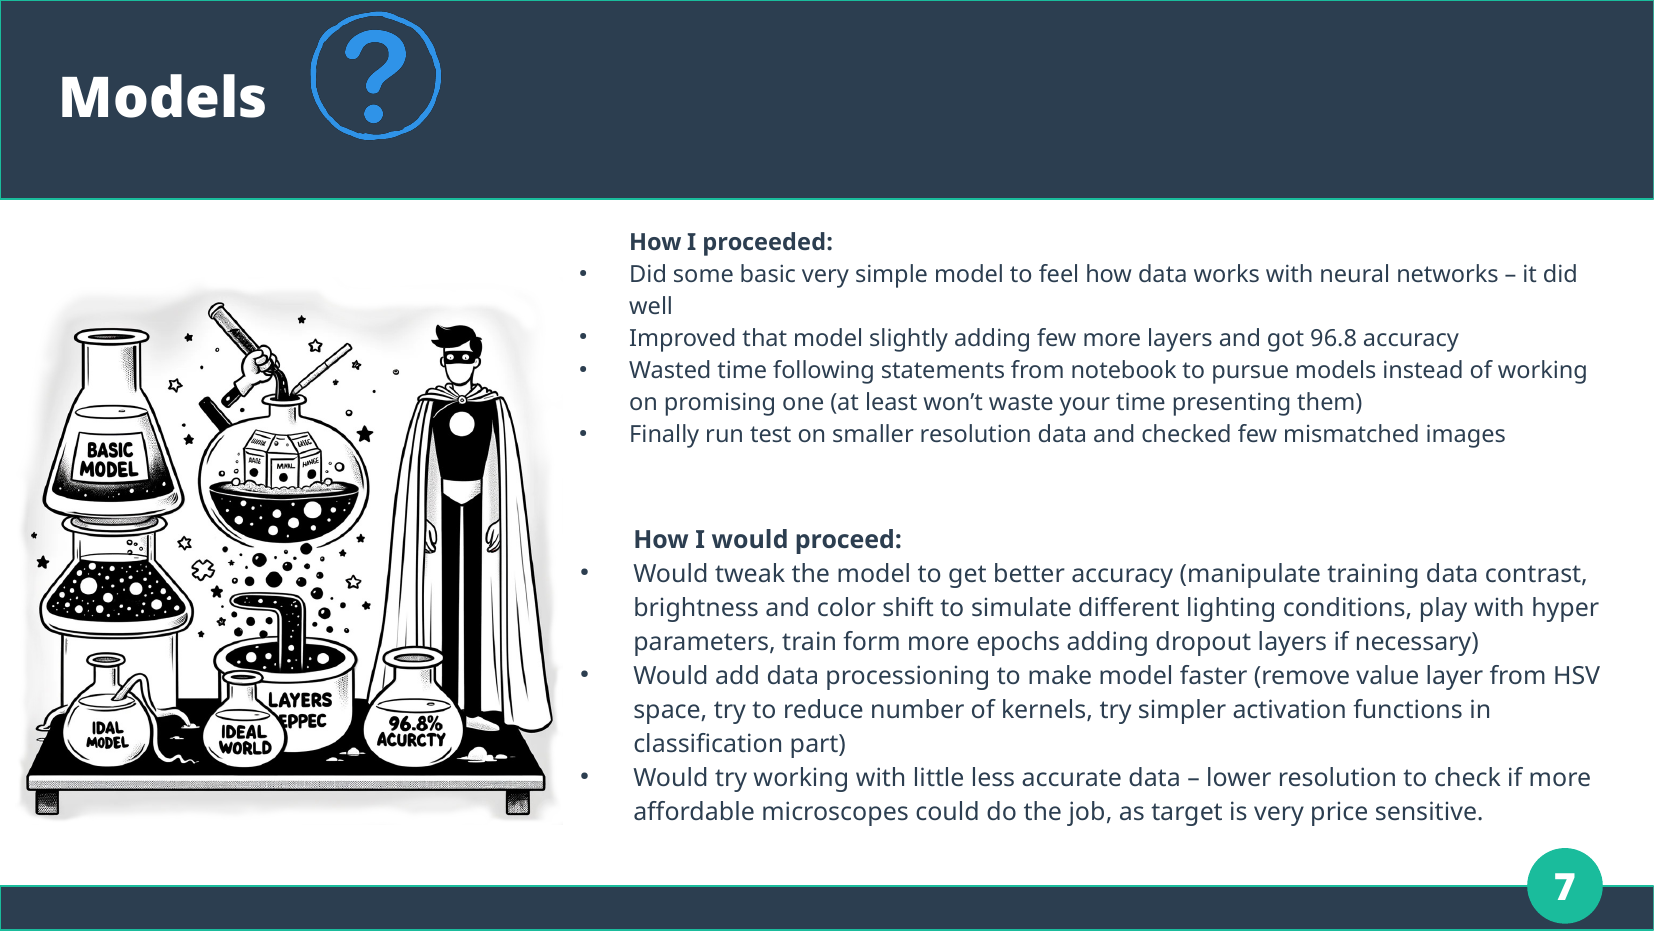

# Models
How I proceeded:
Did some basic very simple model to feel how data works with neural networks – it did well
Improved that model slightly adding few more layers and got 96.8 accuracy
Wasted time following statements from notebook to pursue models instead of working on promising one (at least won’t waste your time presenting them)
Finally run test on smaller resolution data and checked few mismatched images
How I would proceed:
Would tweak the model to get better accuracy (manipulate training data contrast, brightness and color shift to simulate different lighting conditions, play with hyper parameters, train form more epochs adding dropout layers if necessary)
Would add data processioning to make model faster (remove value layer from HSV space, try to reduce number of kernels, try simpler activation functions in classification part)
Would try working with little less accurate data – lower resolution to check if more affordable microscopes could do the job, as target is very price sensitive.
7